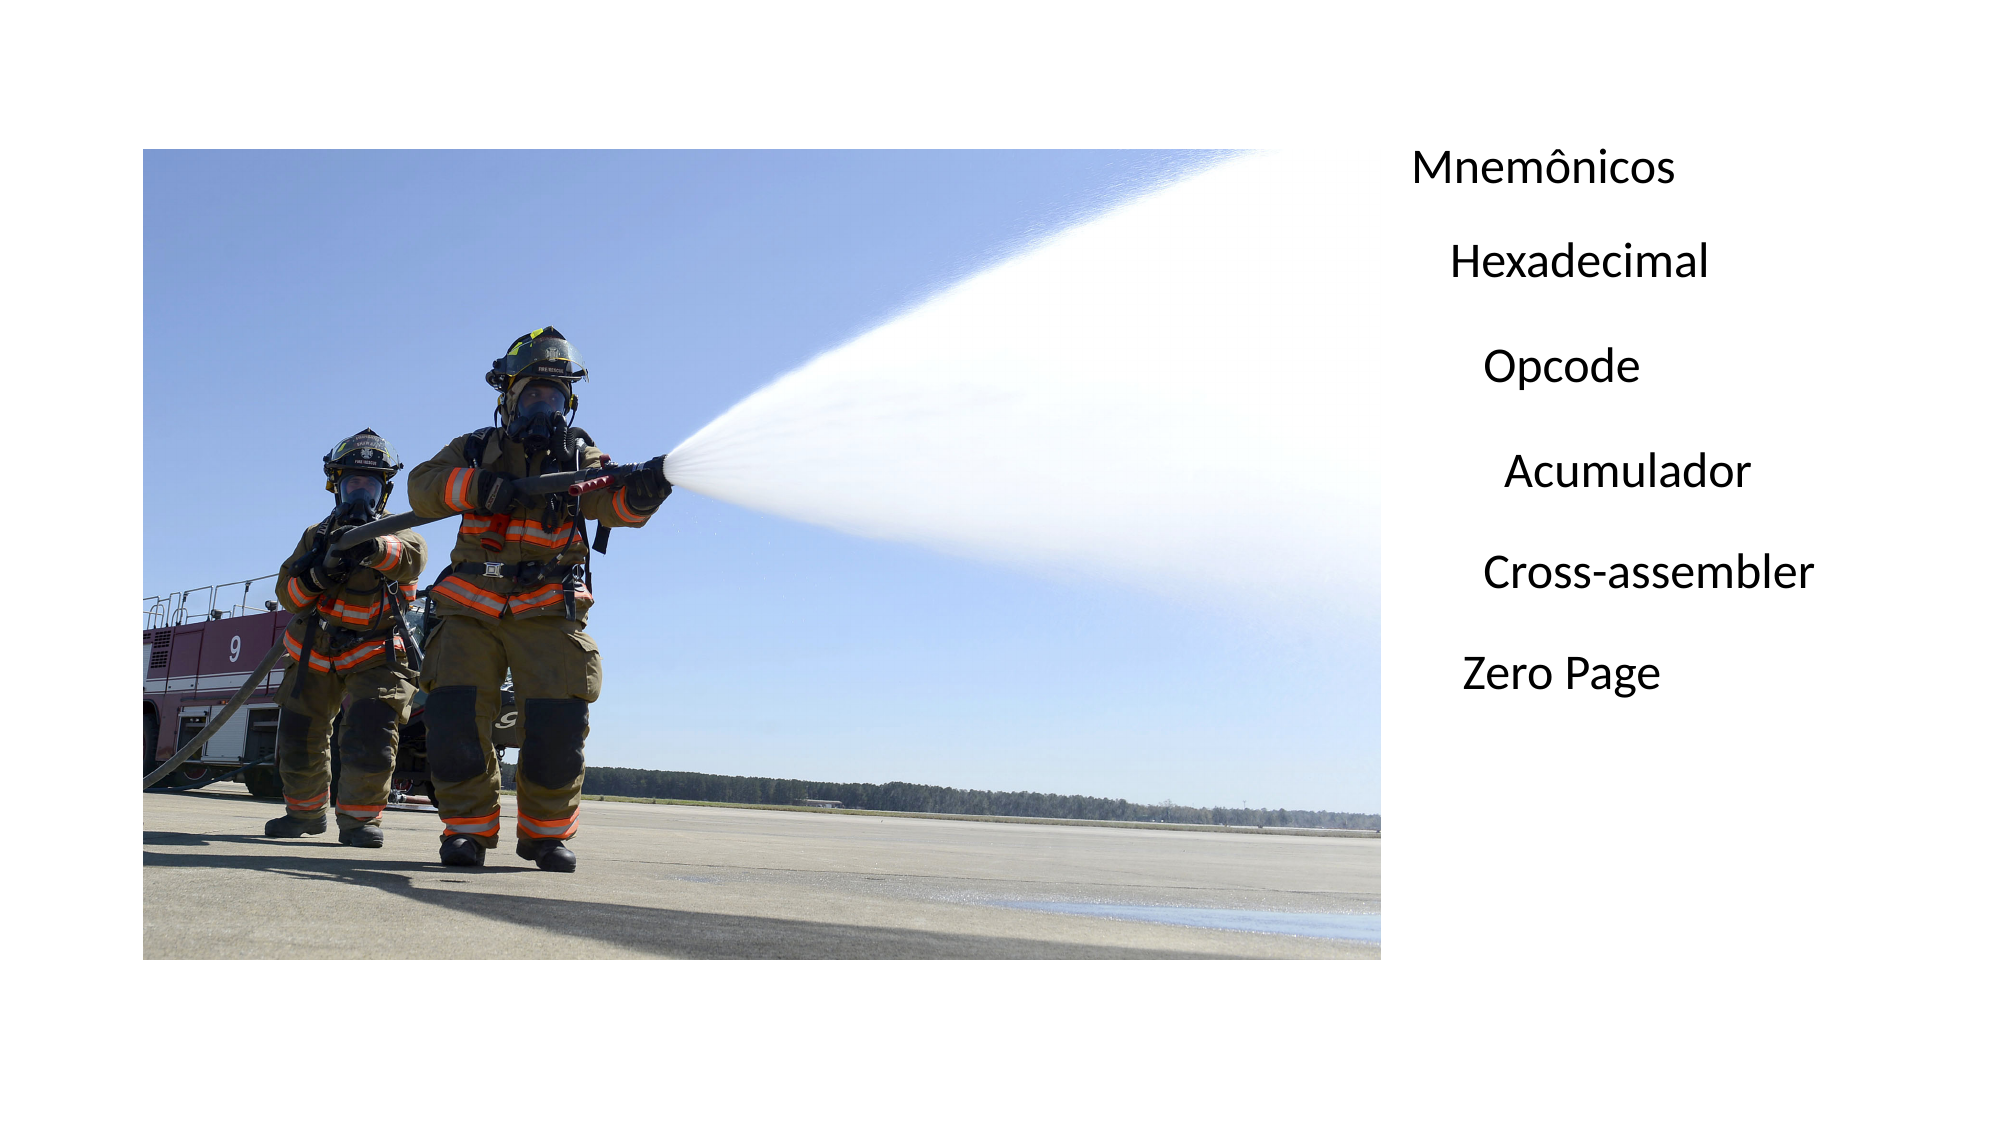

Mnemônicos
Hexadecimal
Opcode
Acumulador
Cross-assembler
Zero Page